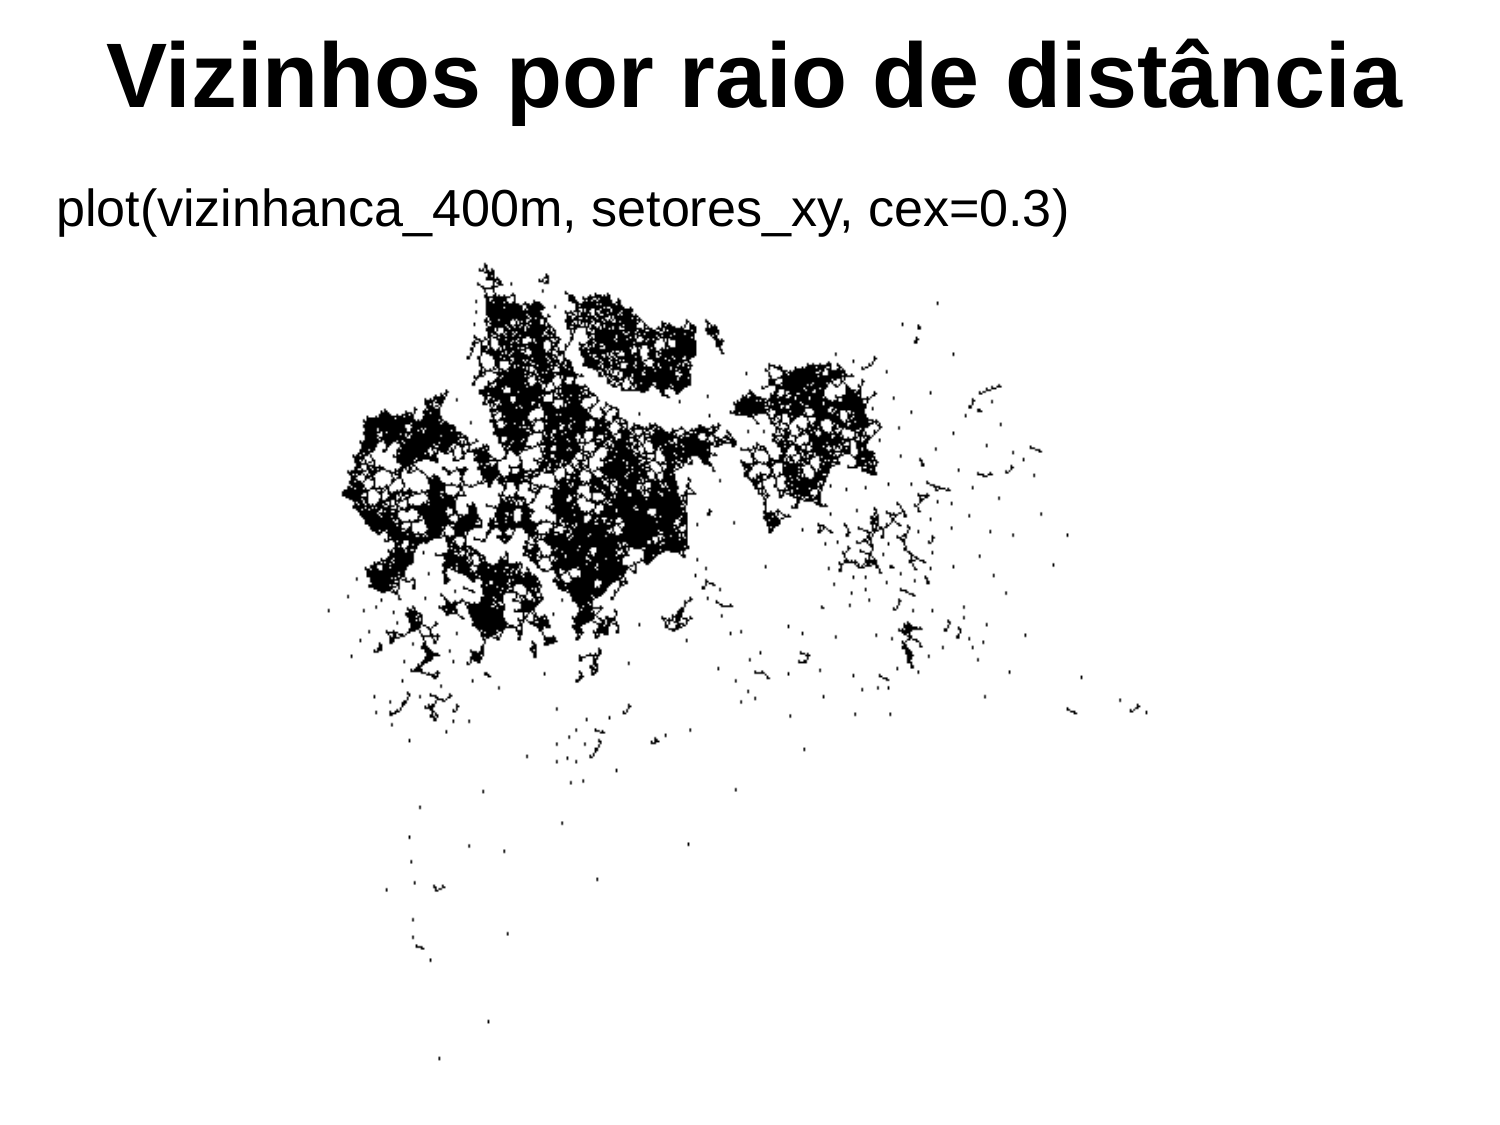

# Vizinhos por raio de distância
plot(vizinhanca_400m, setores_xy, cex=0.3)